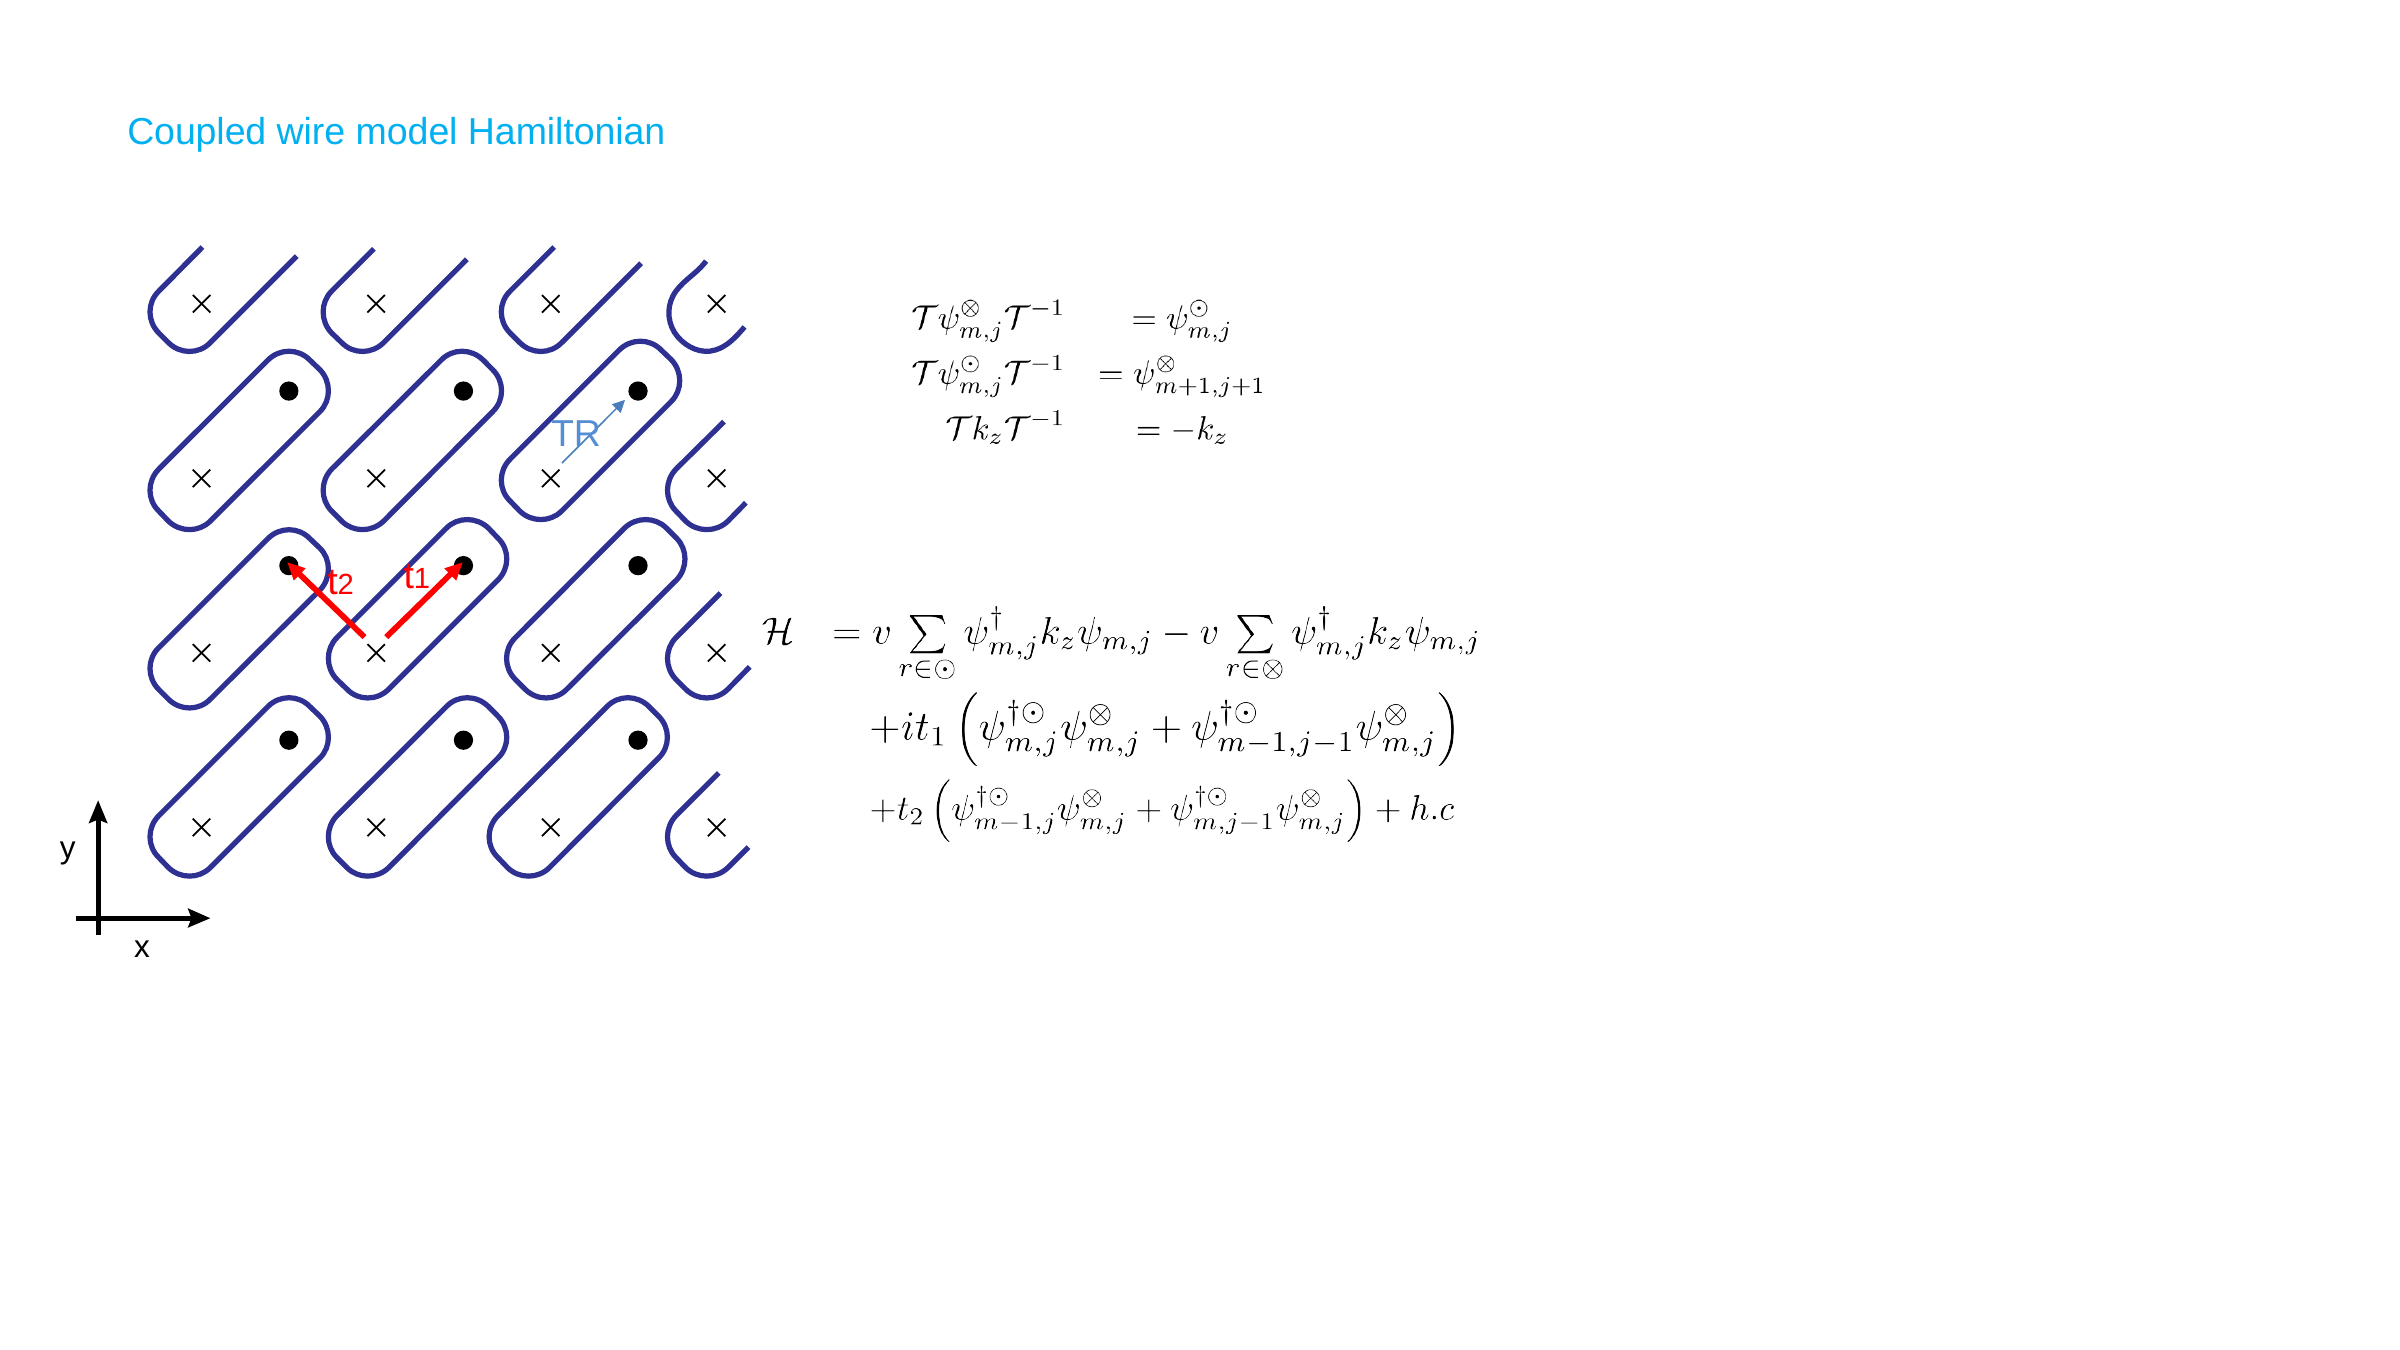

Coupled wire model Hamiltonian
TR
t1
t2